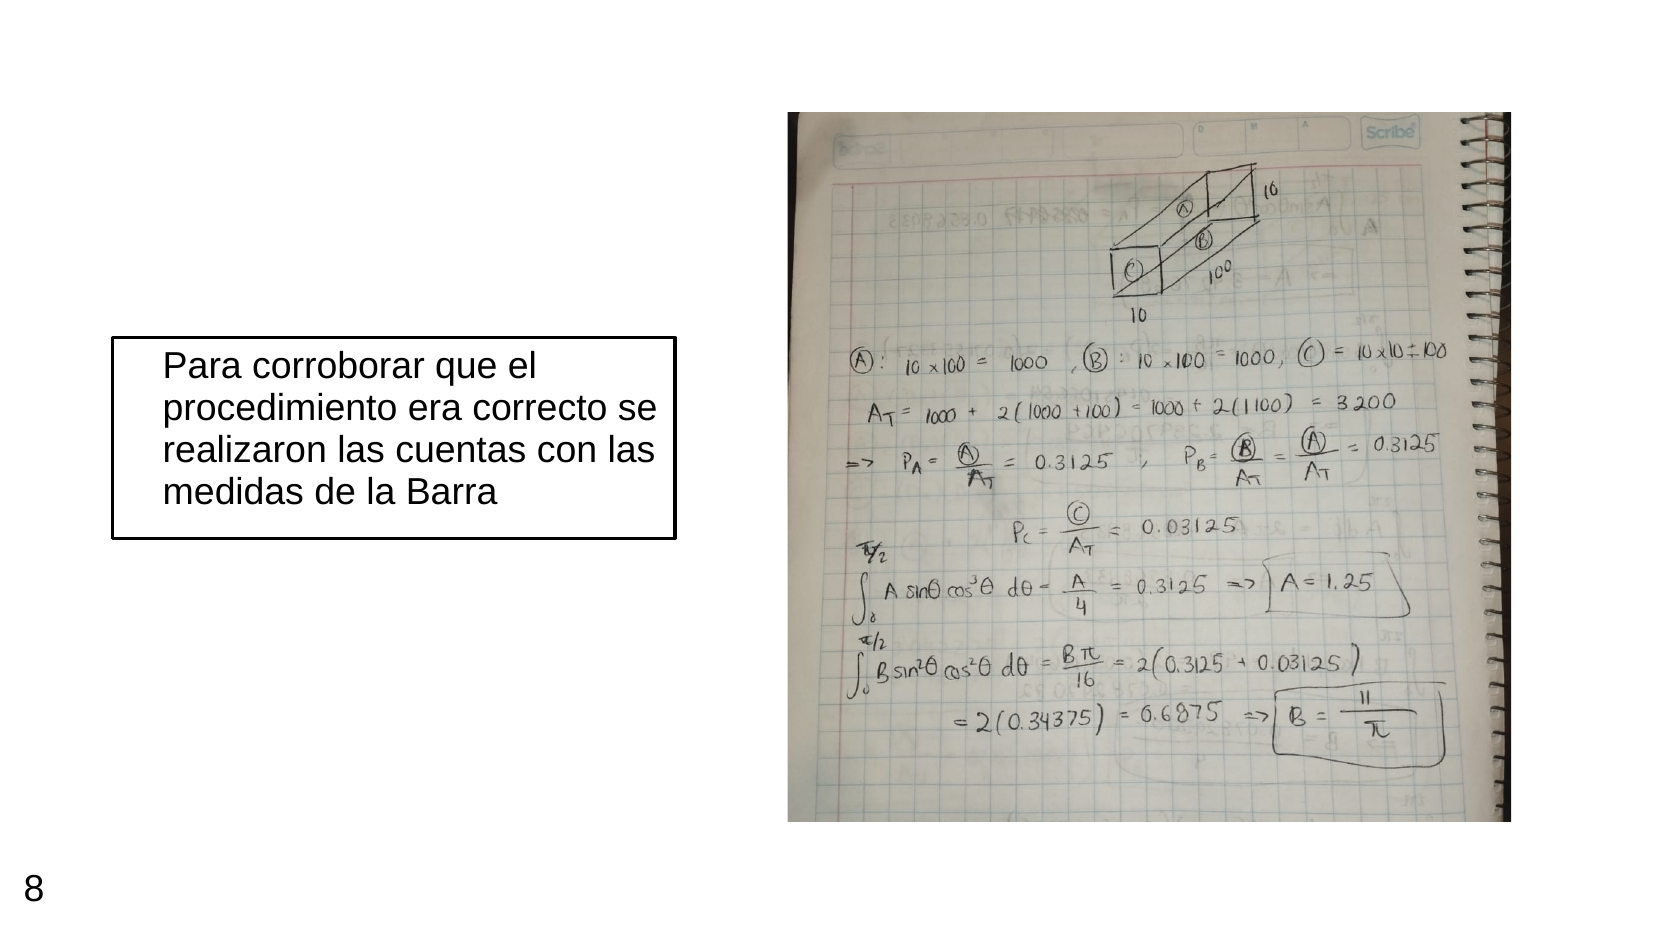

Para corroborar que el procedimiento era correcto se realizaron las cuentas con las medidas de la Barra